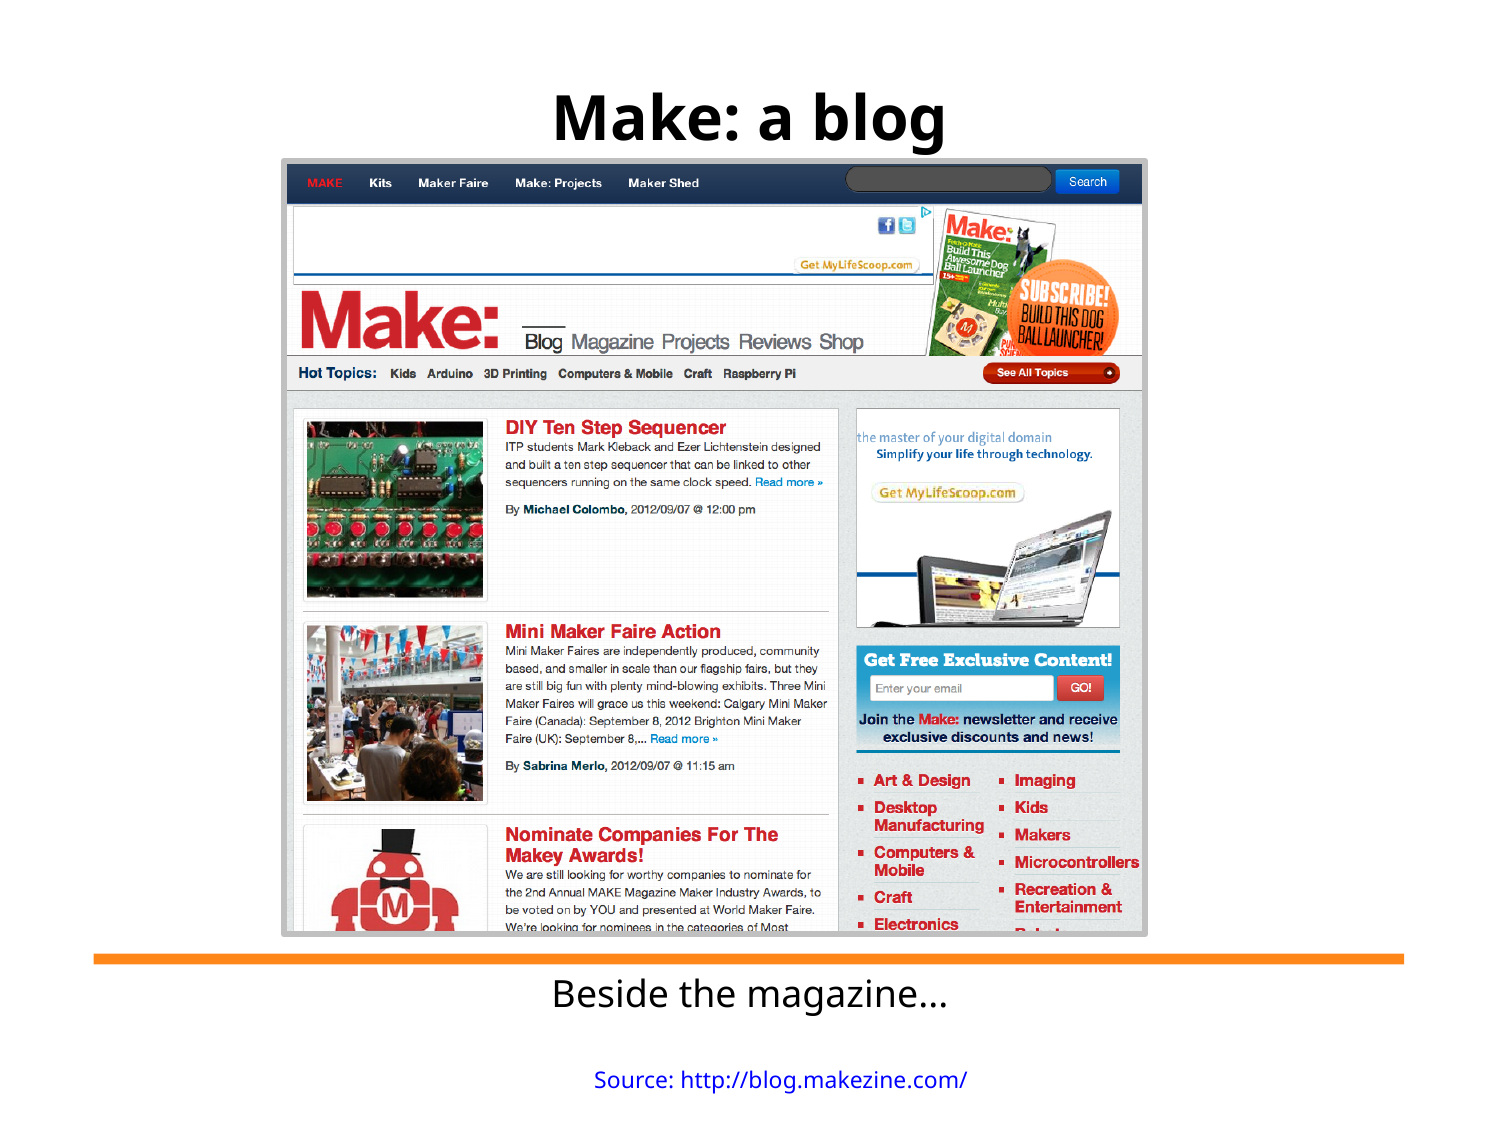

# Make: a blog
Beside the magazine...
Source: http://blog.makezine.com/